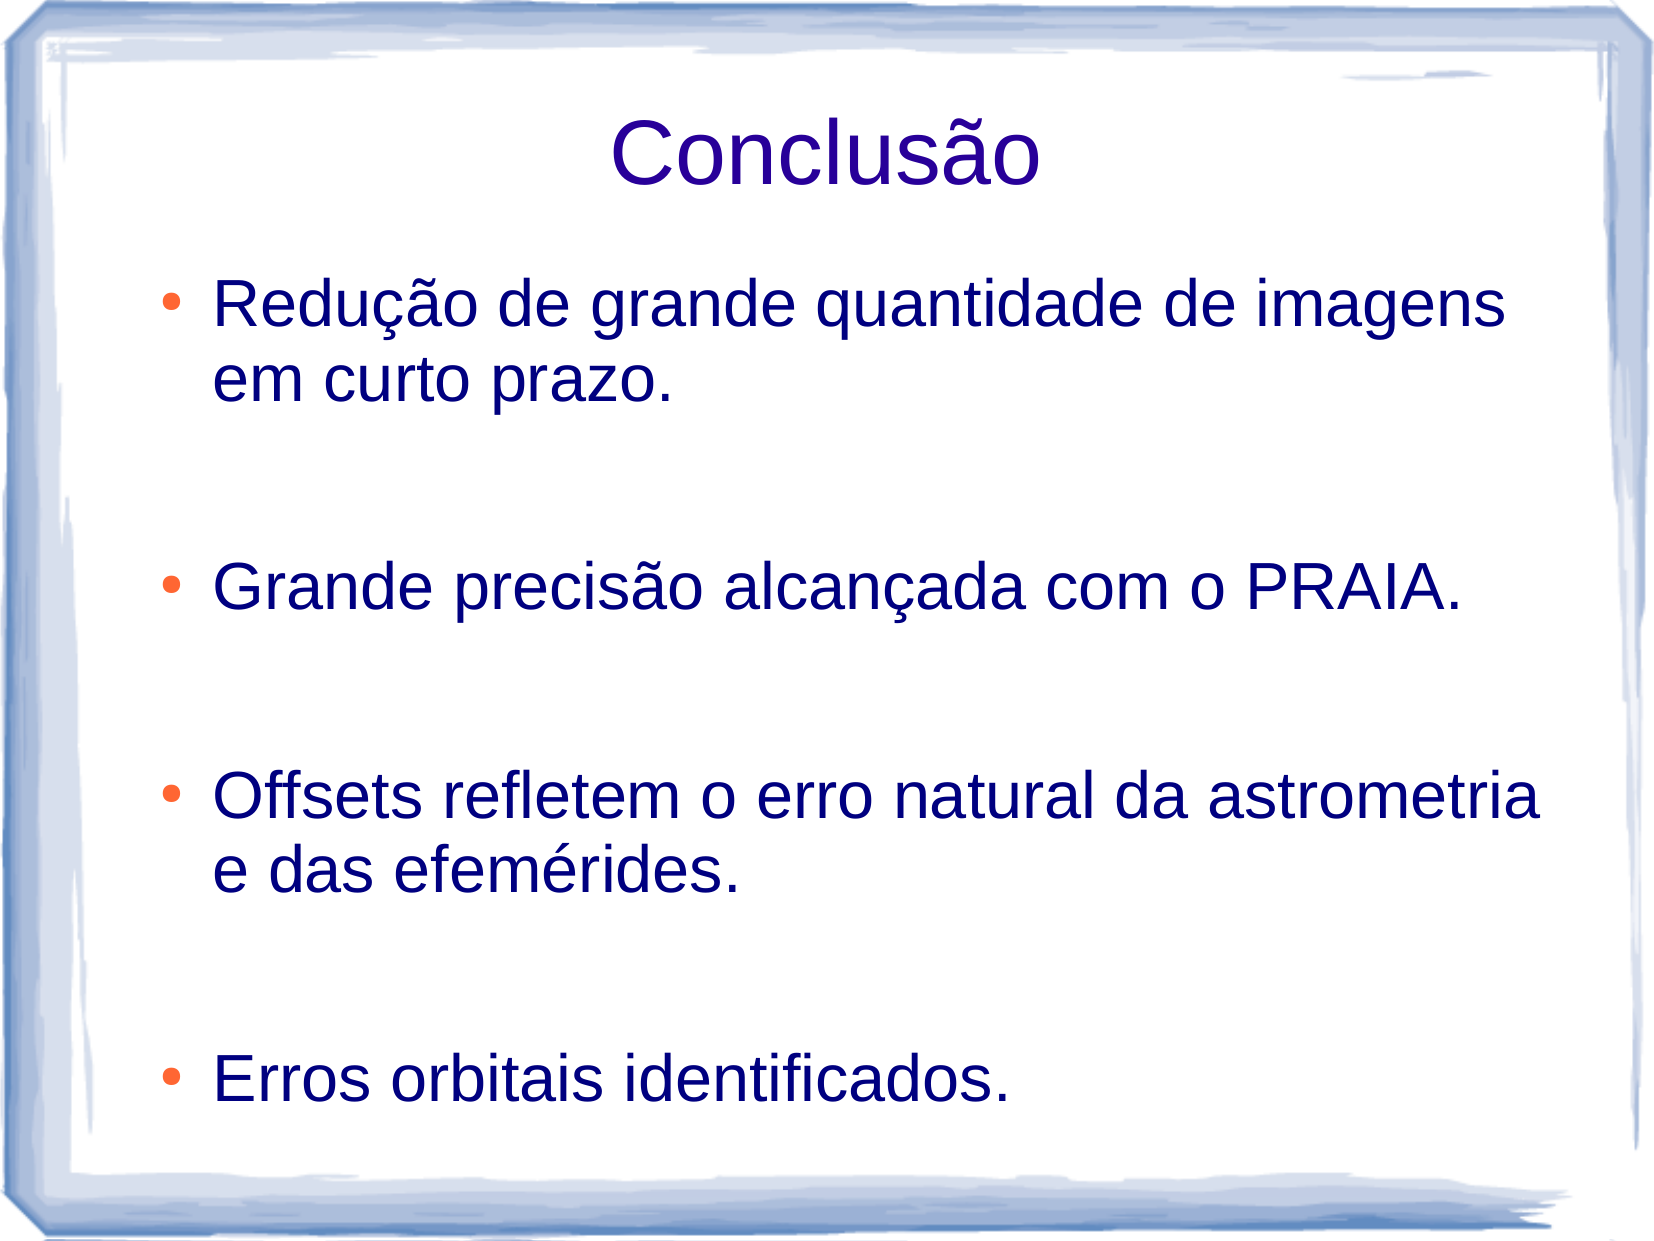

# Conclusão
Redução de grande quantidade de imagens em curto prazo.
Grande precisão alcançada com o PRAIA.
Offsets refletem o erro natural da astrometria e das efemérides.
Erros orbitais identificados.